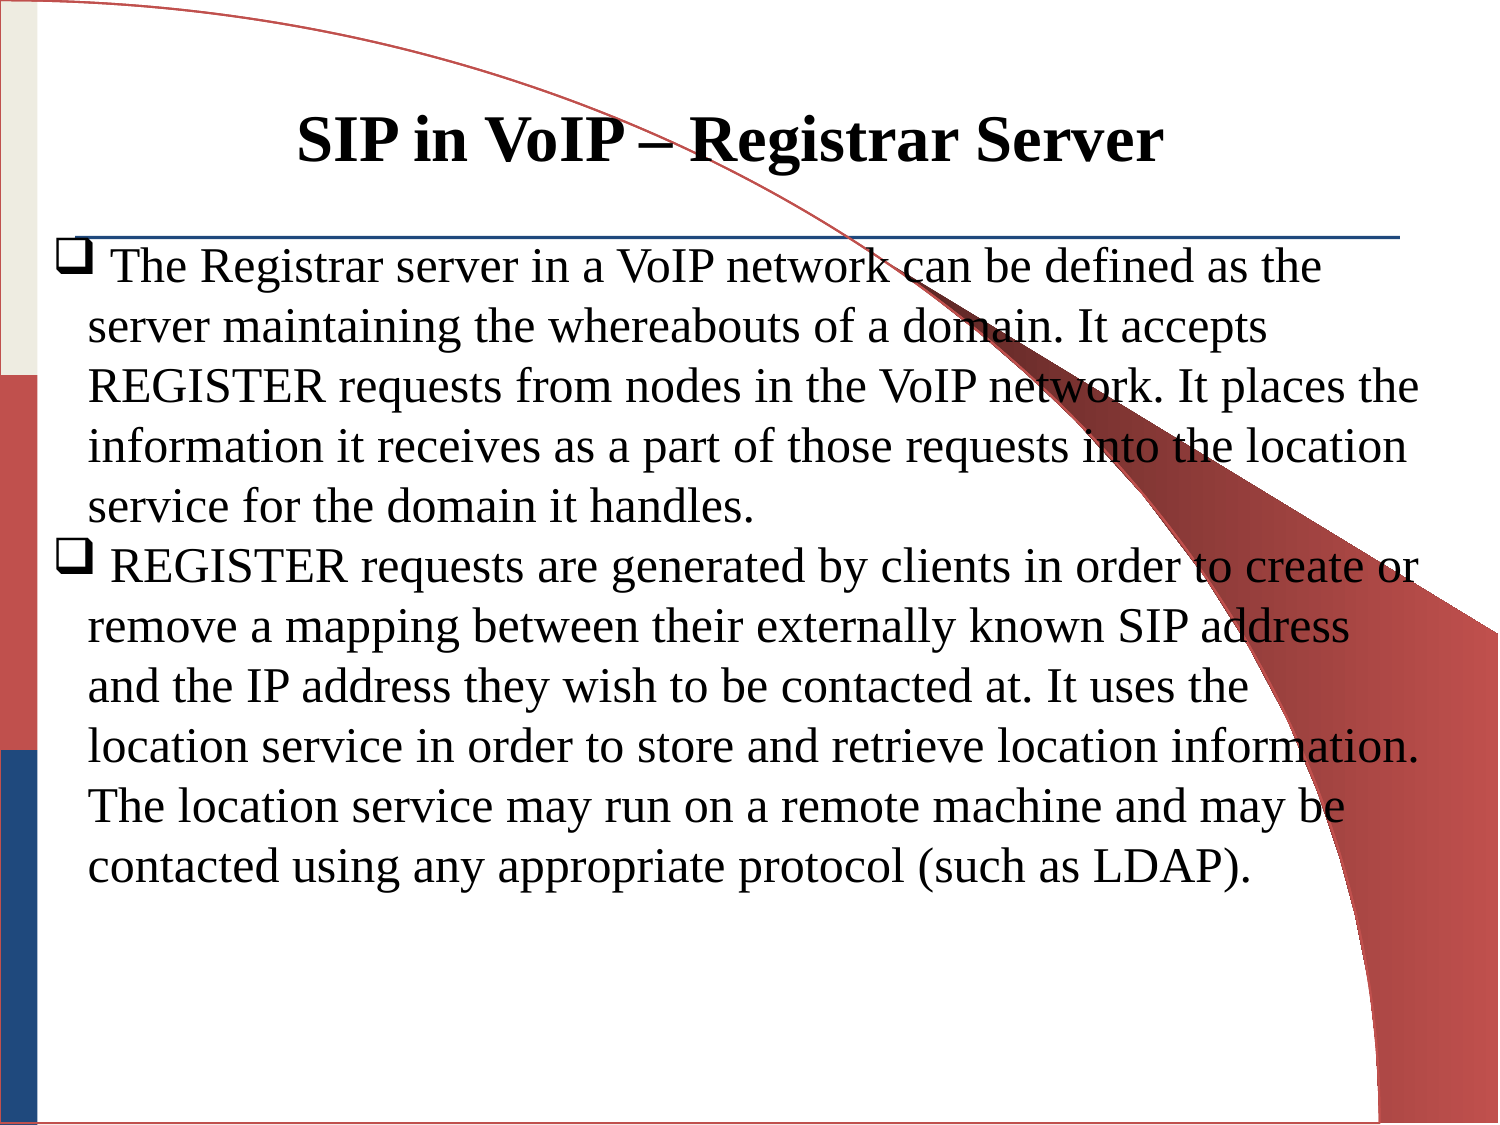

SIP in VoIP – Registrar Server
 The Registrar server in a VoIP network can be defined as the server maintaining the whereabouts of a domain. It accepts REGISTER requests from nodes in the VoIP network. It places the information it receives as a part of those requests into the location service for the domain it handles.
 REGISTER requests are generated by clients in order to create or remove a mapping between their externally known SIP address and the IP address they wish to be contacted at. It uses the location service in order to store and retrieve location information. The location service may run on a remote machine and may be contacted using any appropriate protocol (such as LDAP).